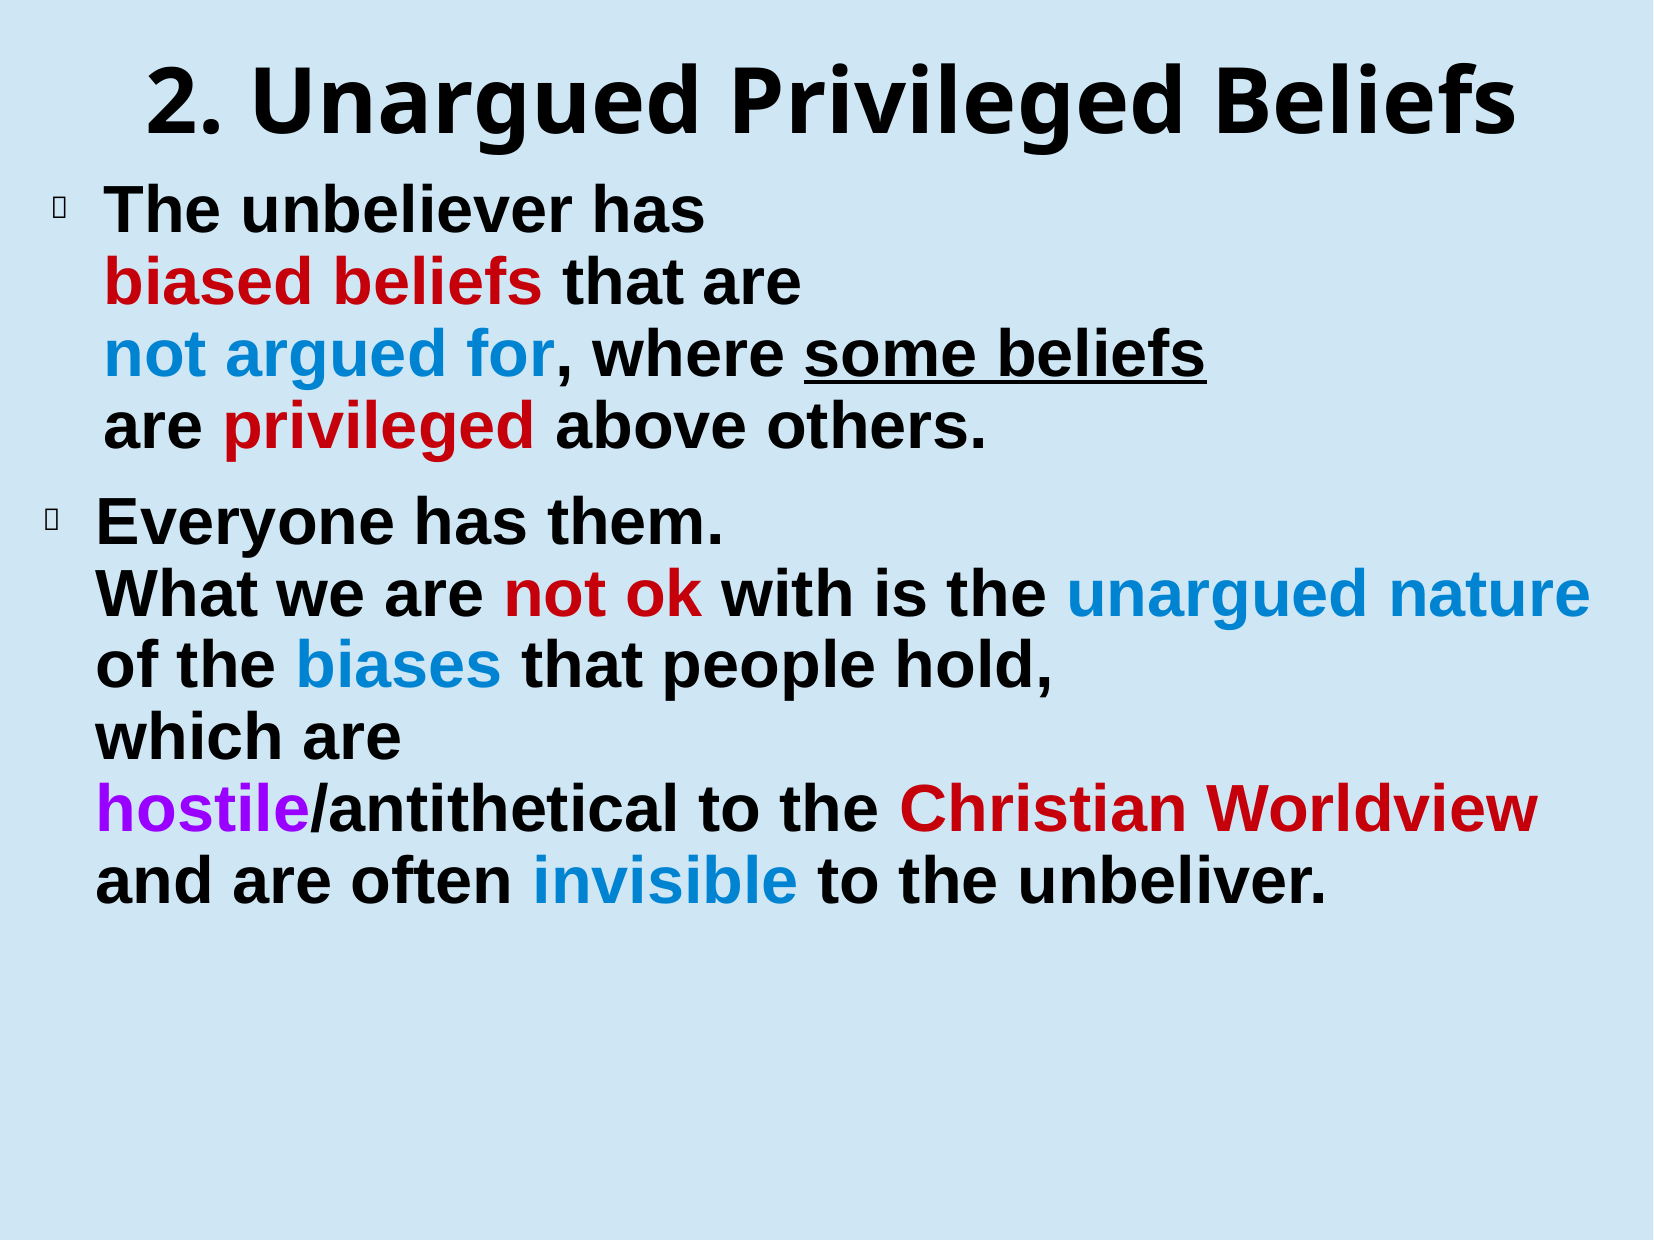

# 2. Unargued Privileged Beliefs
The unbeliever has
biased beliefs that are
not argued for, where some beliefs are privileged above others.
Everyone has them.
What we are not ok with is the unargued nature of the biases that people hold,
which are
hostile/antithetical to the Christian Worldview
and are often invisible to the unbeliver.